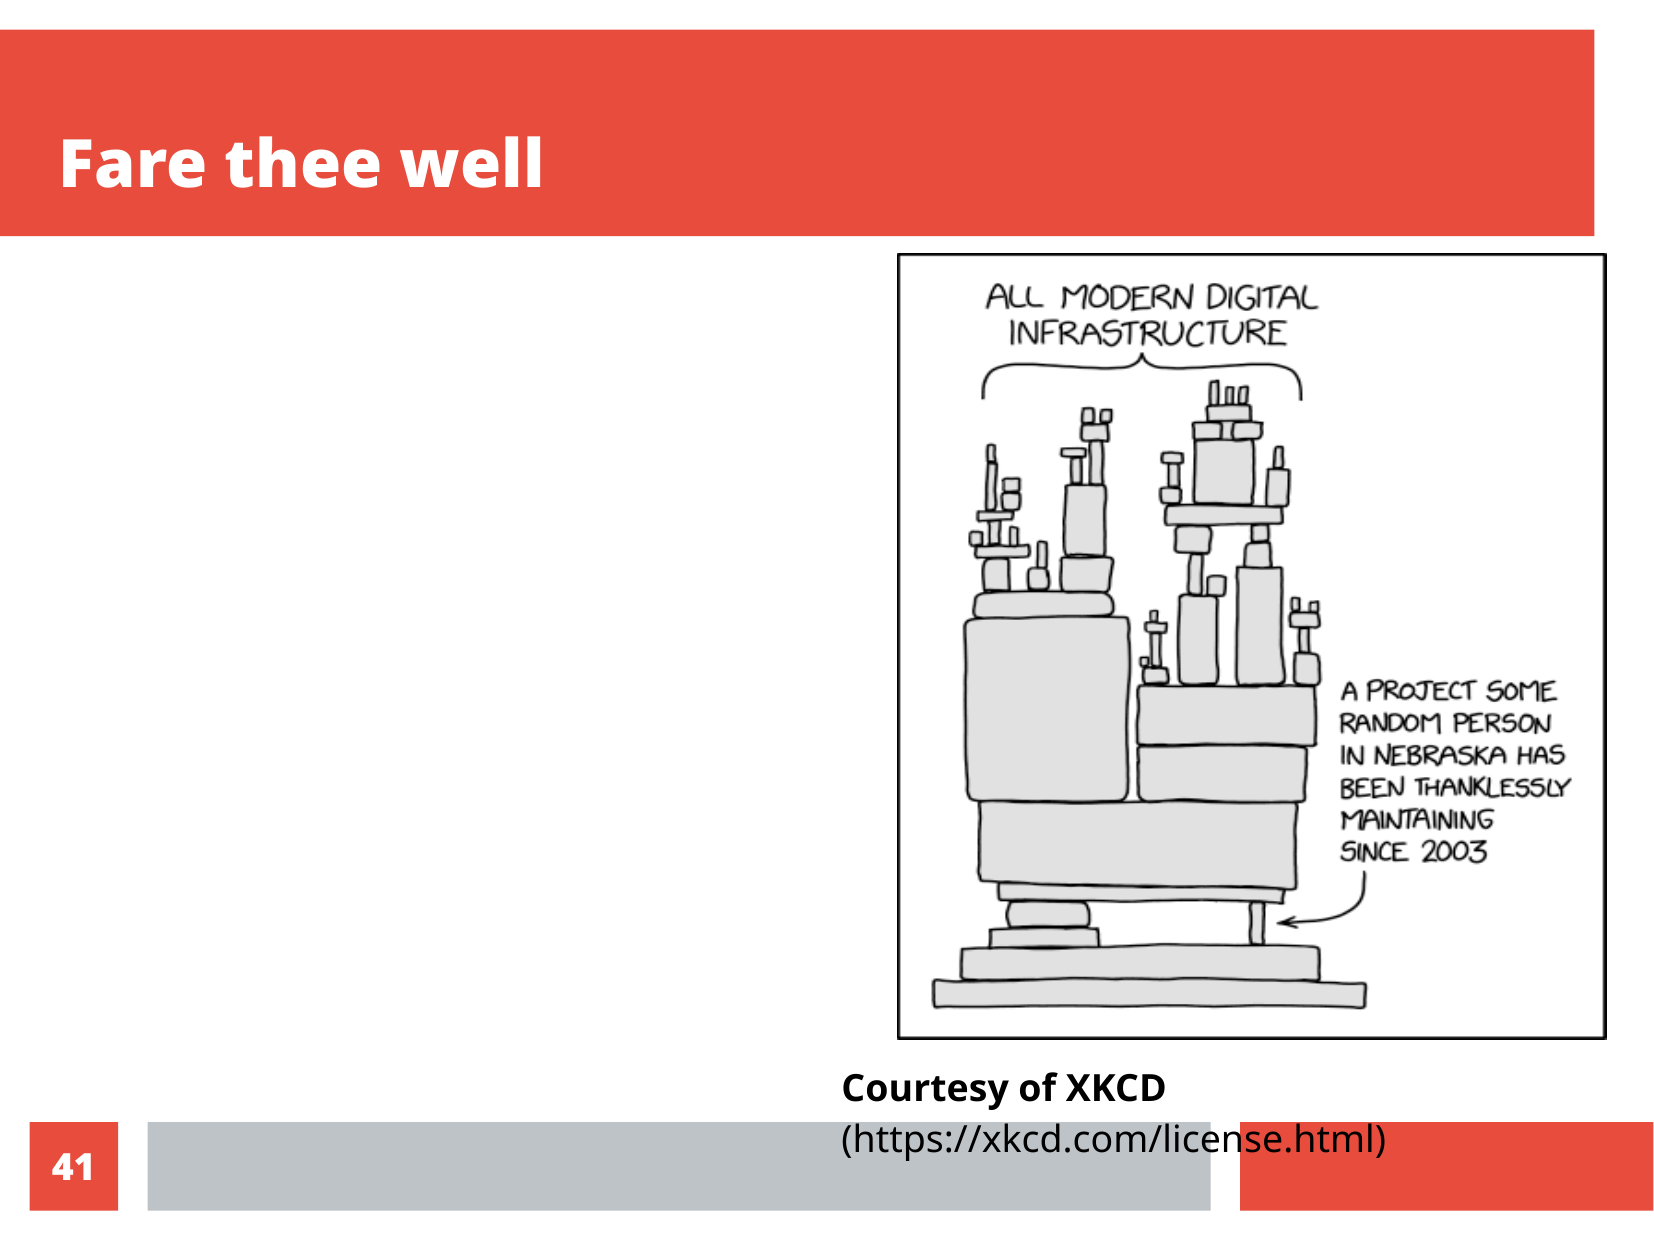

# Fare thee well
Courtesy of XKCD (https://xkcd.com/license.html)
41